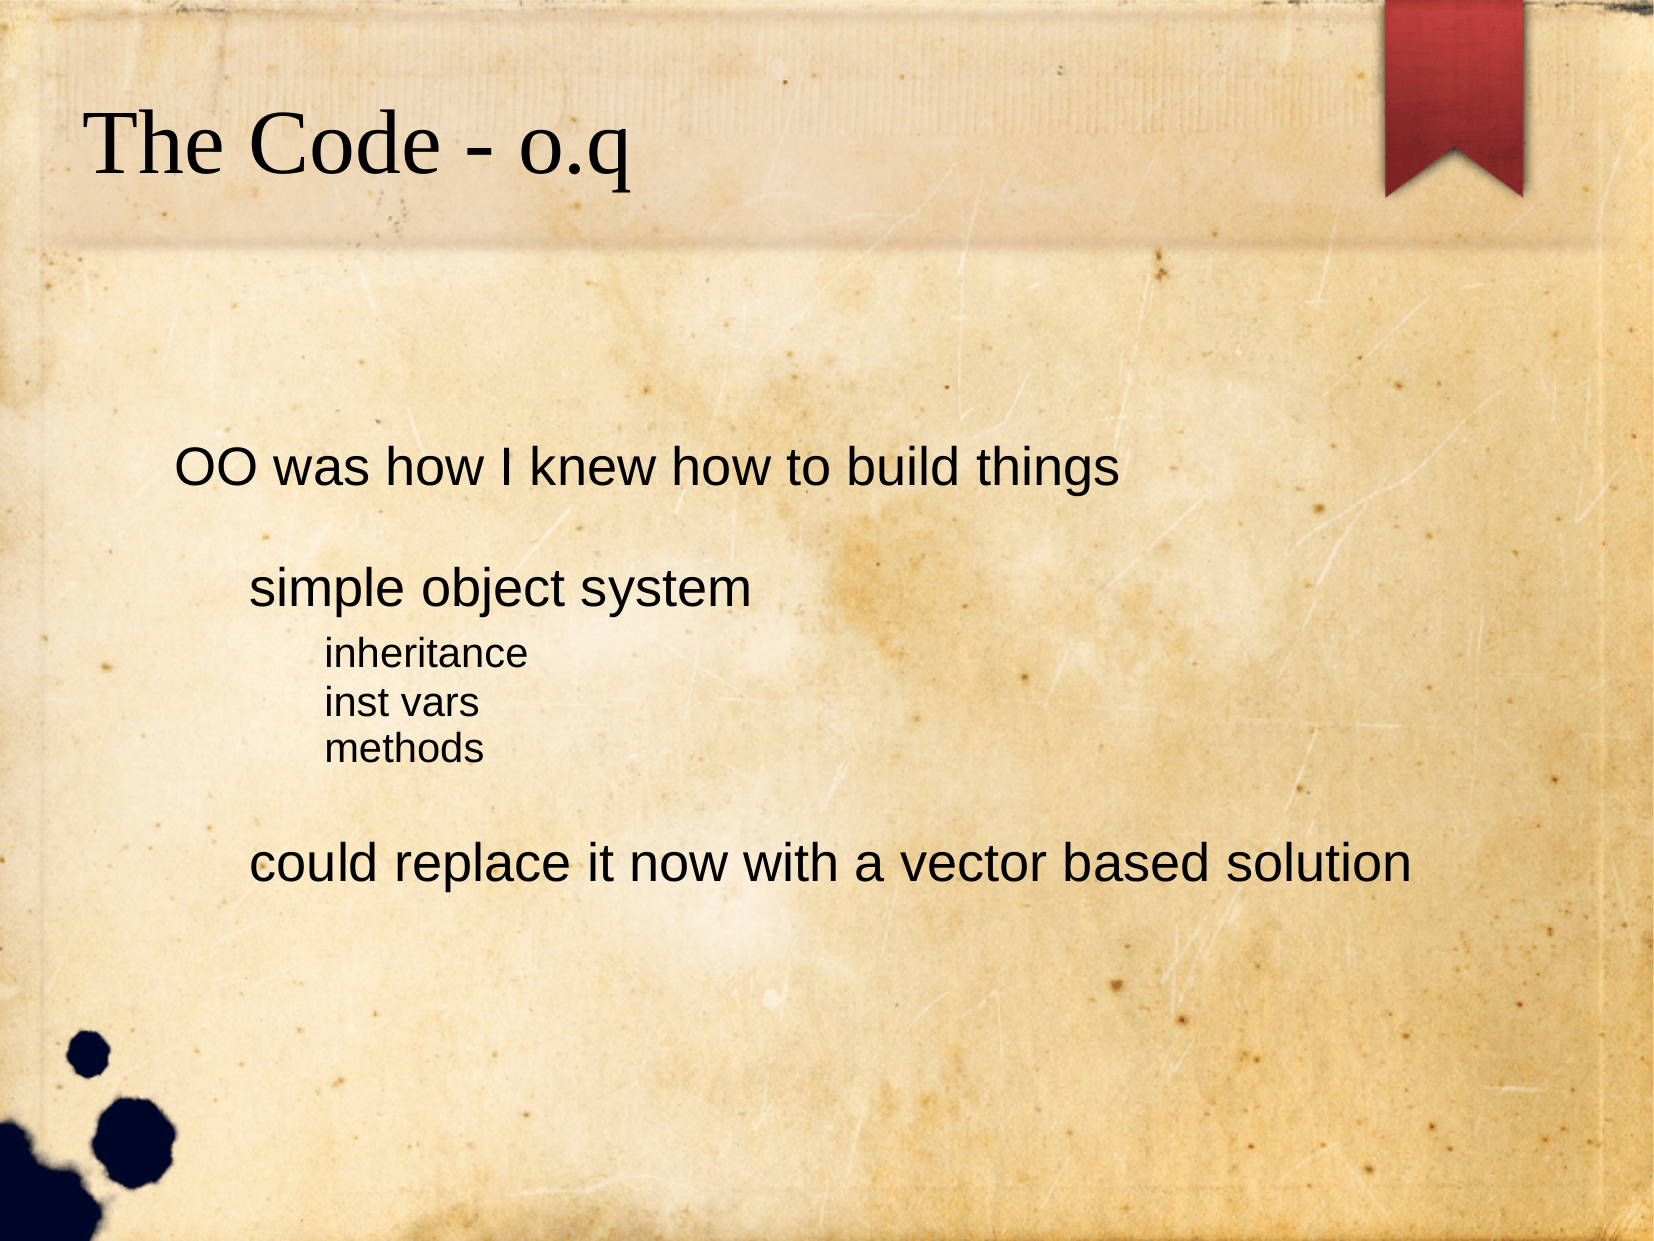

# The Code - o.q
OO was how I knew how to build things
	simple object system
		inheritance
		inst vars
		methods
	could replace it now with a vector based solution